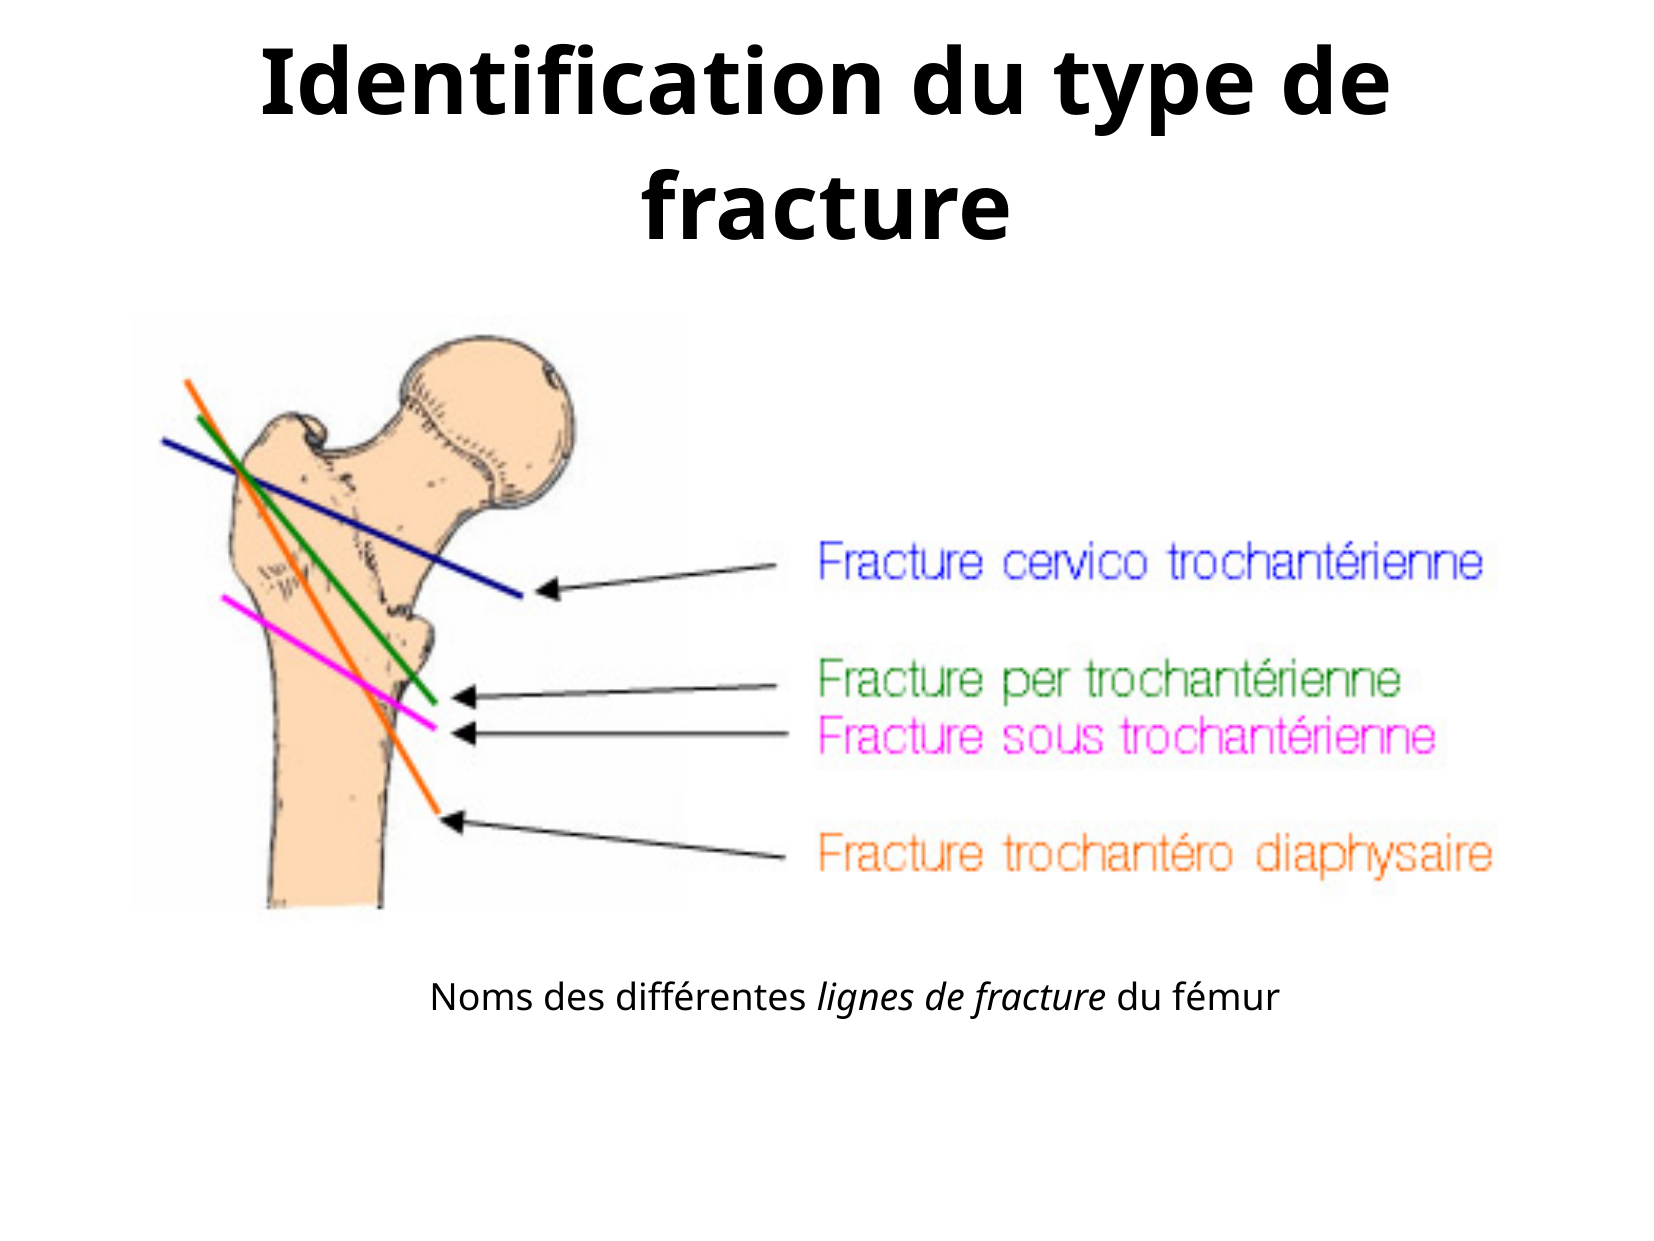

# Identification du type de fracture
Noms des différentes lignes de fracture du fémur